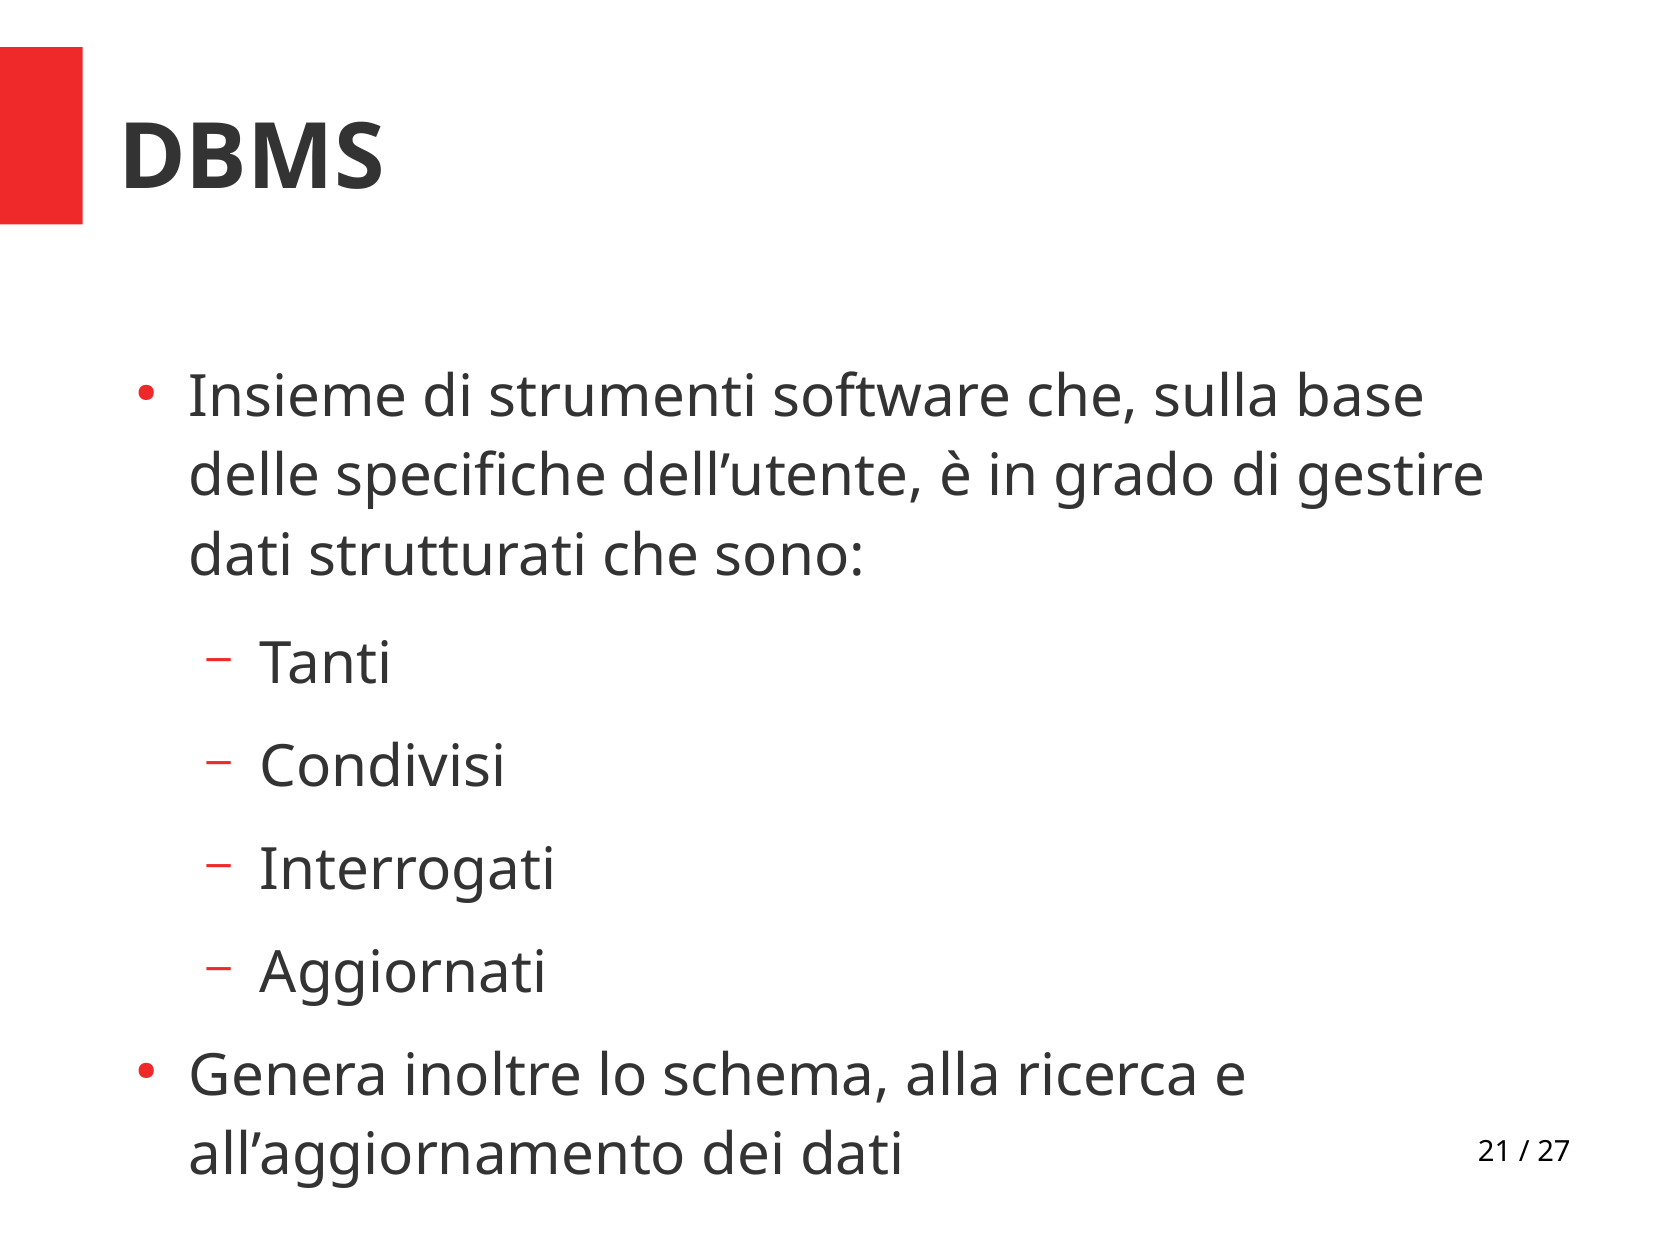

# DBMS
Insieme di strumenti software che, sulla base delle specifiche dell’utente, è in grado di gestire dati strutturati che sono:
Tanti
Condivisi
Interrogati
Aggiornati
Genera inoltre lo schema, alla ricerca e all’aggiornamento dei dati
21